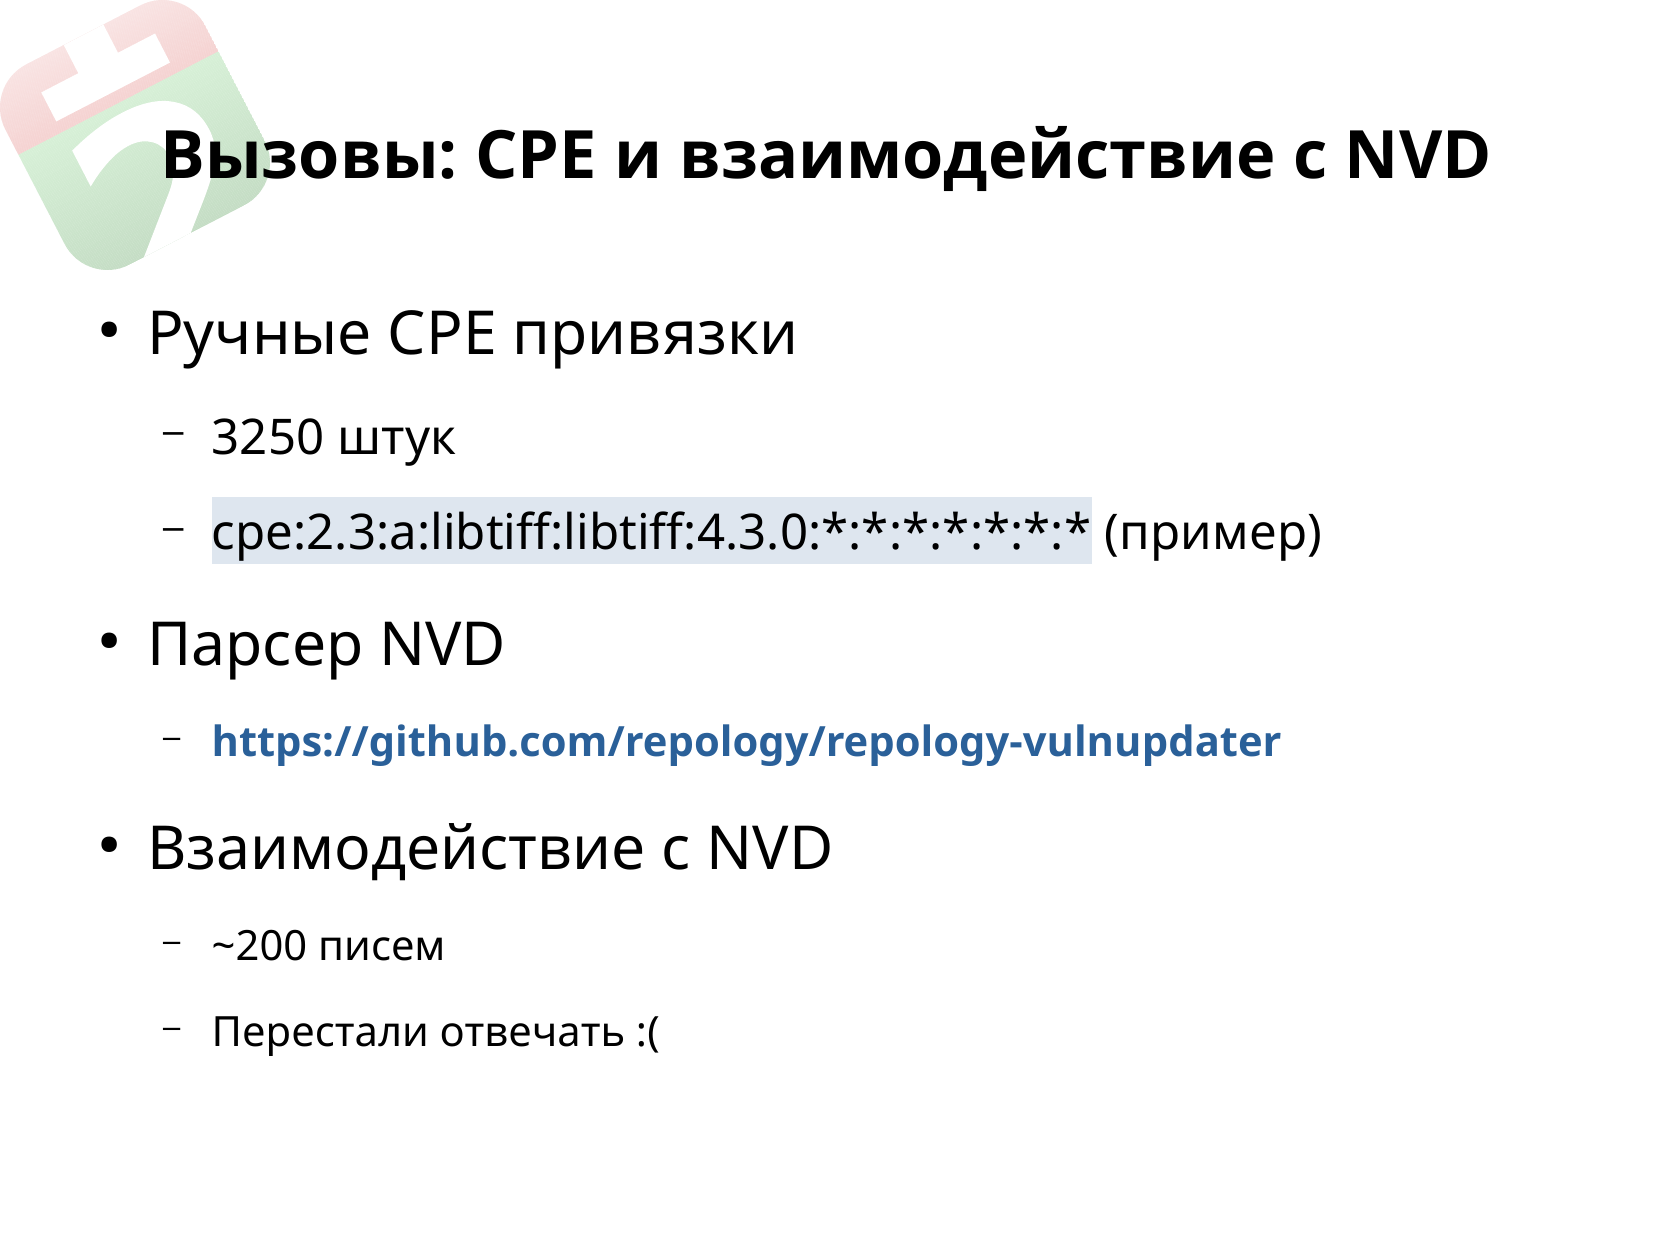

# Вызовы: CPE и взаимодействие с NVD
Ручные CPE привязки
3250 штук
cpe:2.3:a:libtiff:libtiff:4.3.0:*:*:*:*:*:*:* (пример)
Парсер NVD
https://github.com/repology/repology-vulnupdater
Взаимодействие с NVD
~200 писем
Перестали отвечать :(